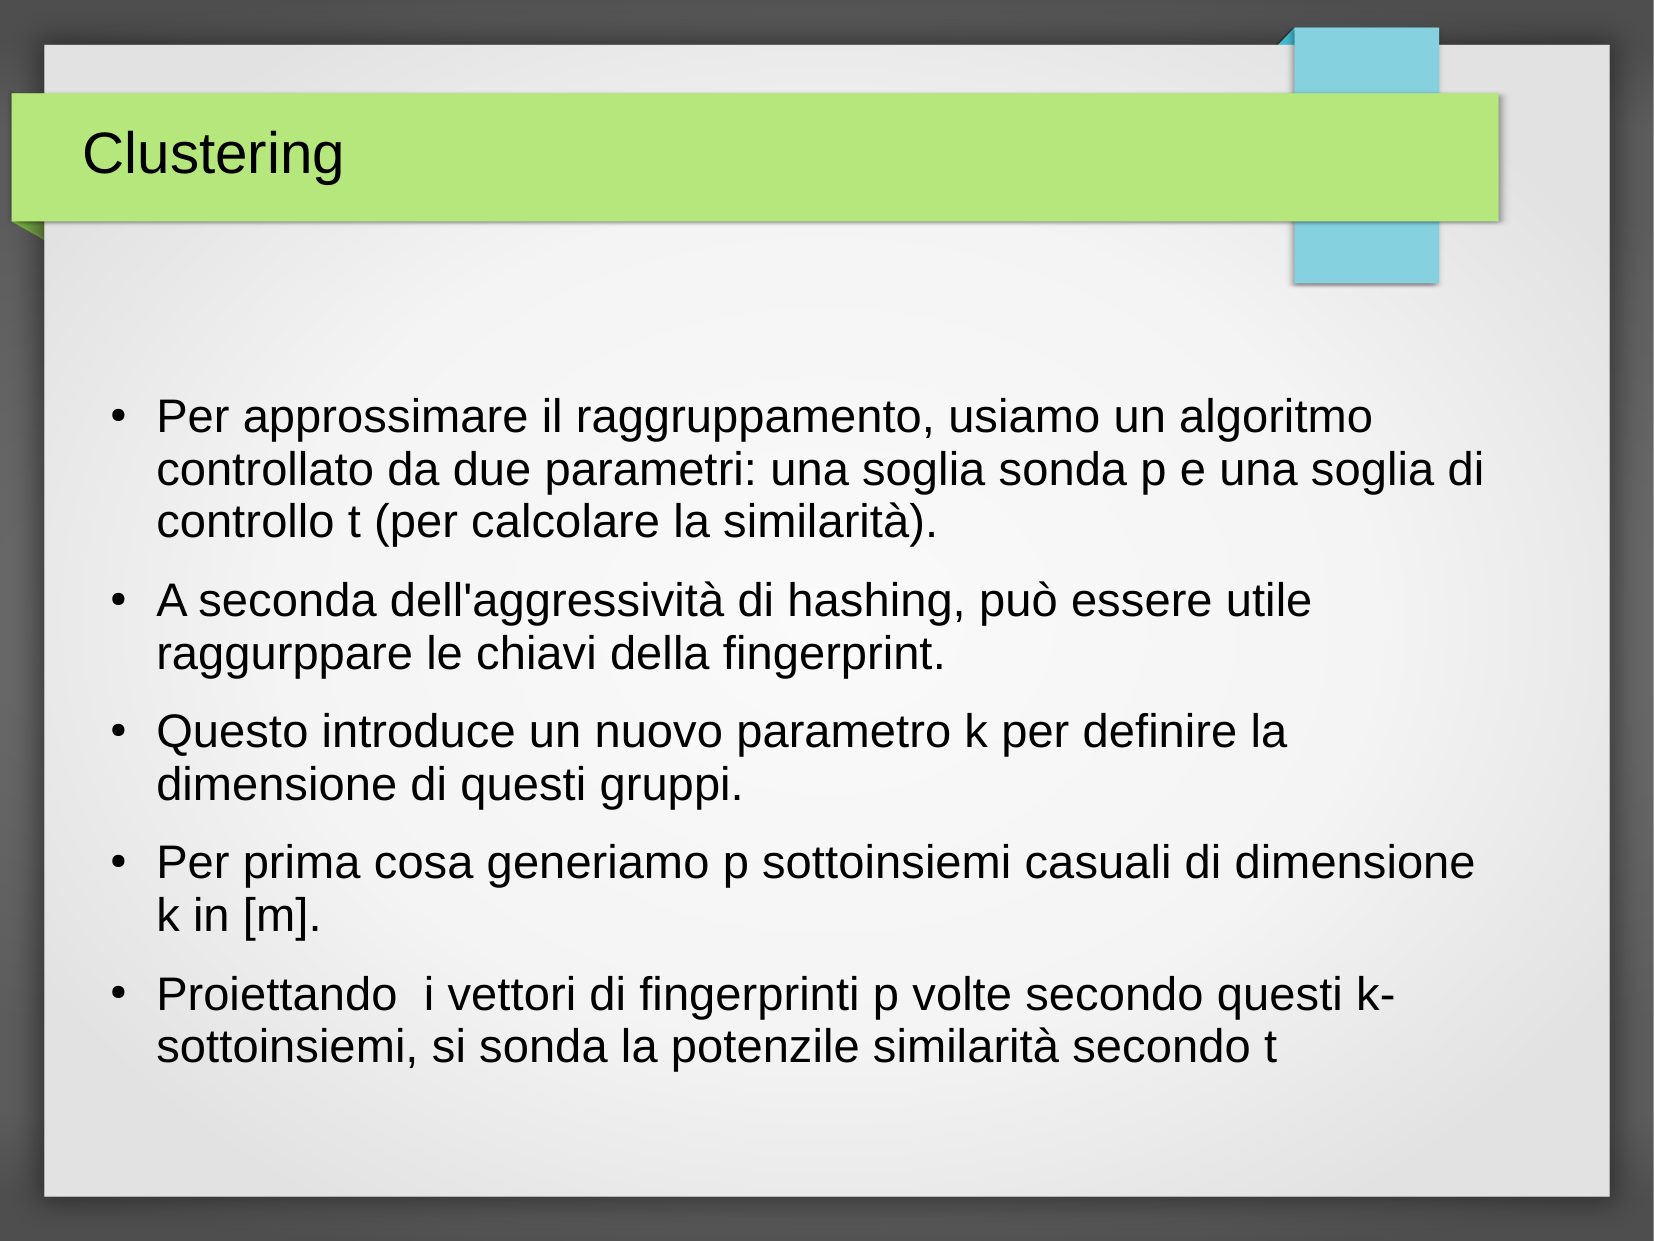

# Clustering
Per approssimare il raggruppamento, usiamo un algoritmo controllato da due parametri: una soglia sonda p e una soglia di controllo t (per calcolare la similarità).
A seconda dell'aggressività di hashing, può essere utile raggurppare le chiavi della fingerprint.
Questo introduce un nuovo parametro k per definire la dimensione di questi gruppi.
Per prima cosa generiamo p sottoinsiemi casuali di dimensione k in [m].
Proiettando i vettori di fingerprinti p volte secondo questi k-sottoinsiemi, si sonda la potenzile similarità secondo t